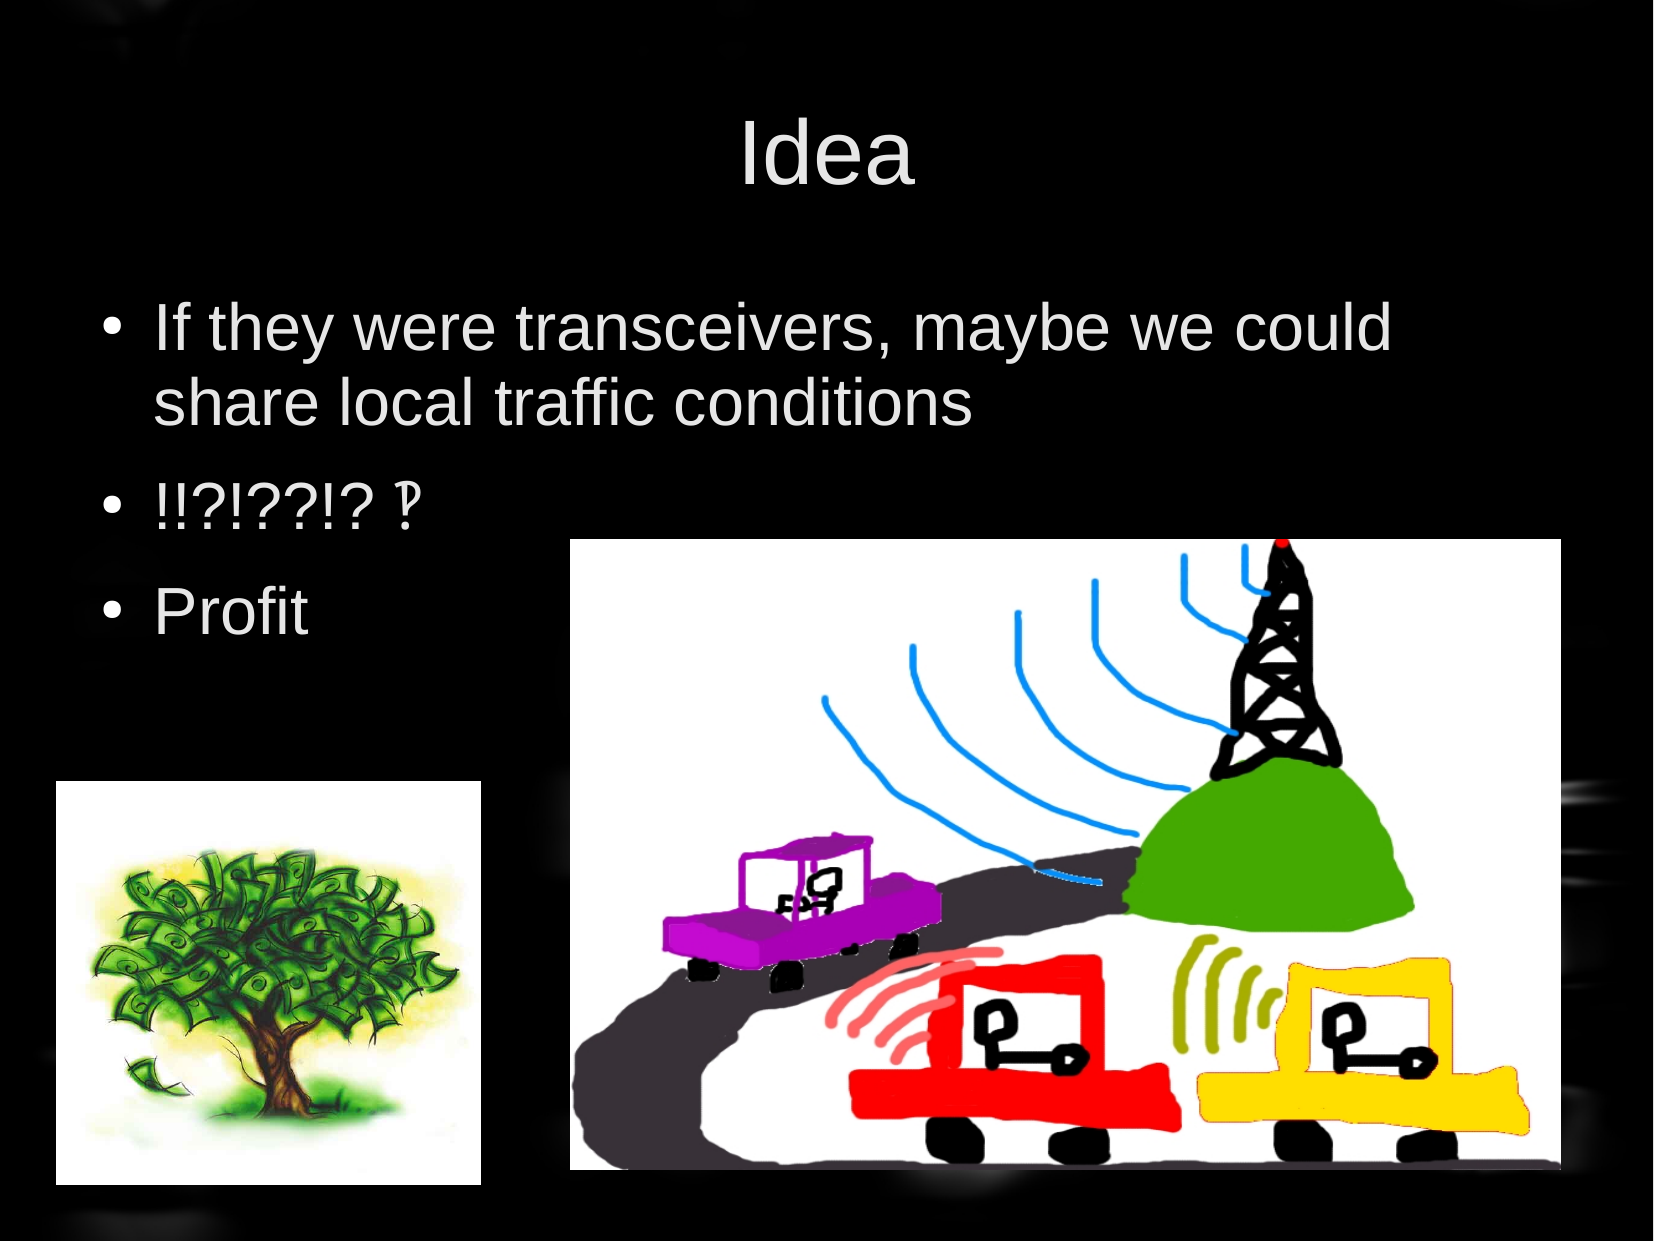

# Idea
If they were transceivers, maybe we could share local traffic conditions
!!?!??!? ‽
Profit